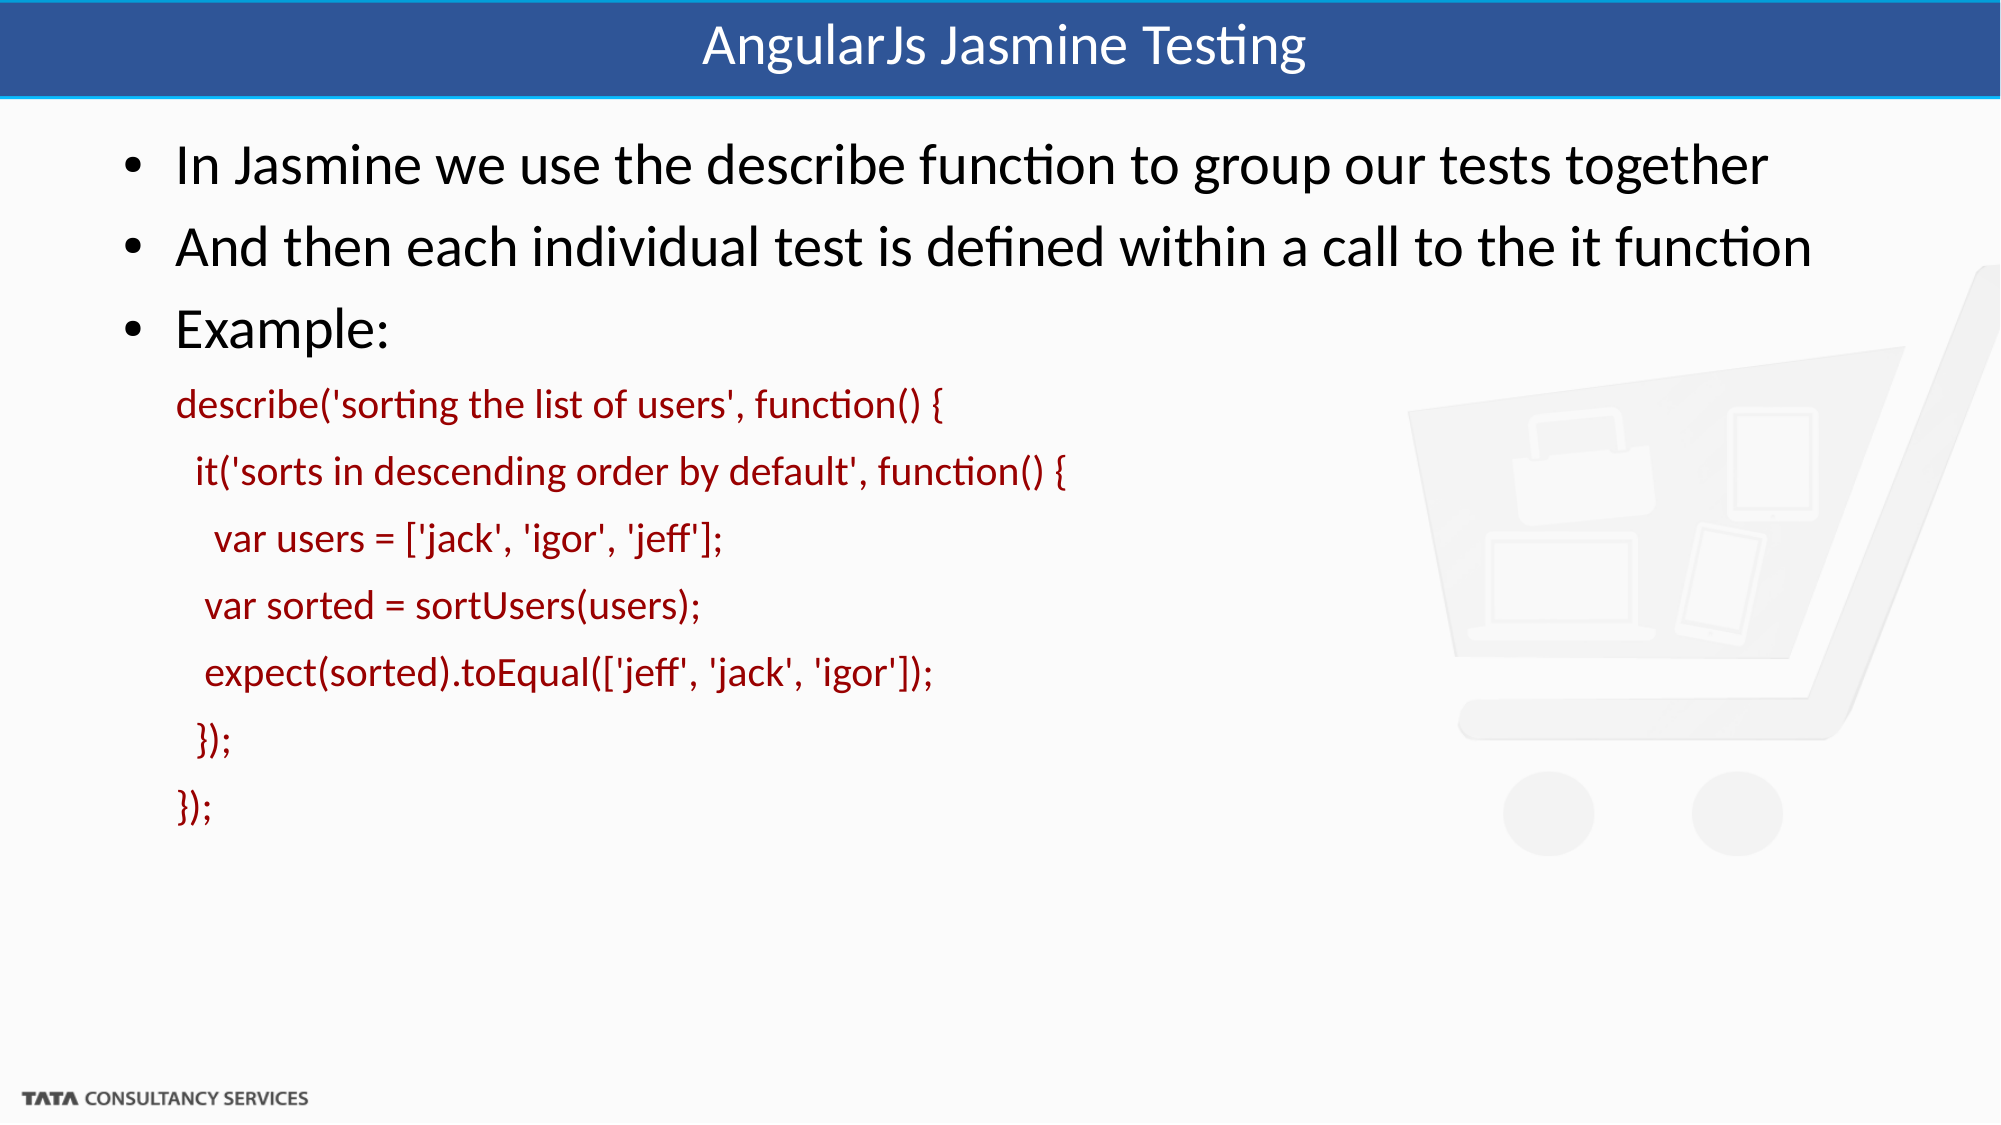

# AngularJs Jasmine Testing
In Jasmine we use the describe function to group our tests together
And then each individual test is defined within a call to the it function
Example:
describe('sorting the list of users', function() {
 it('sorts in descending order by default', function() {
 var users = ['jack', 'igor', 'jeff'];
 var sorted = sortUsers(users);
 expect(sorted).toEqual(['jeff', 'jack', 'igor']);
 });
});